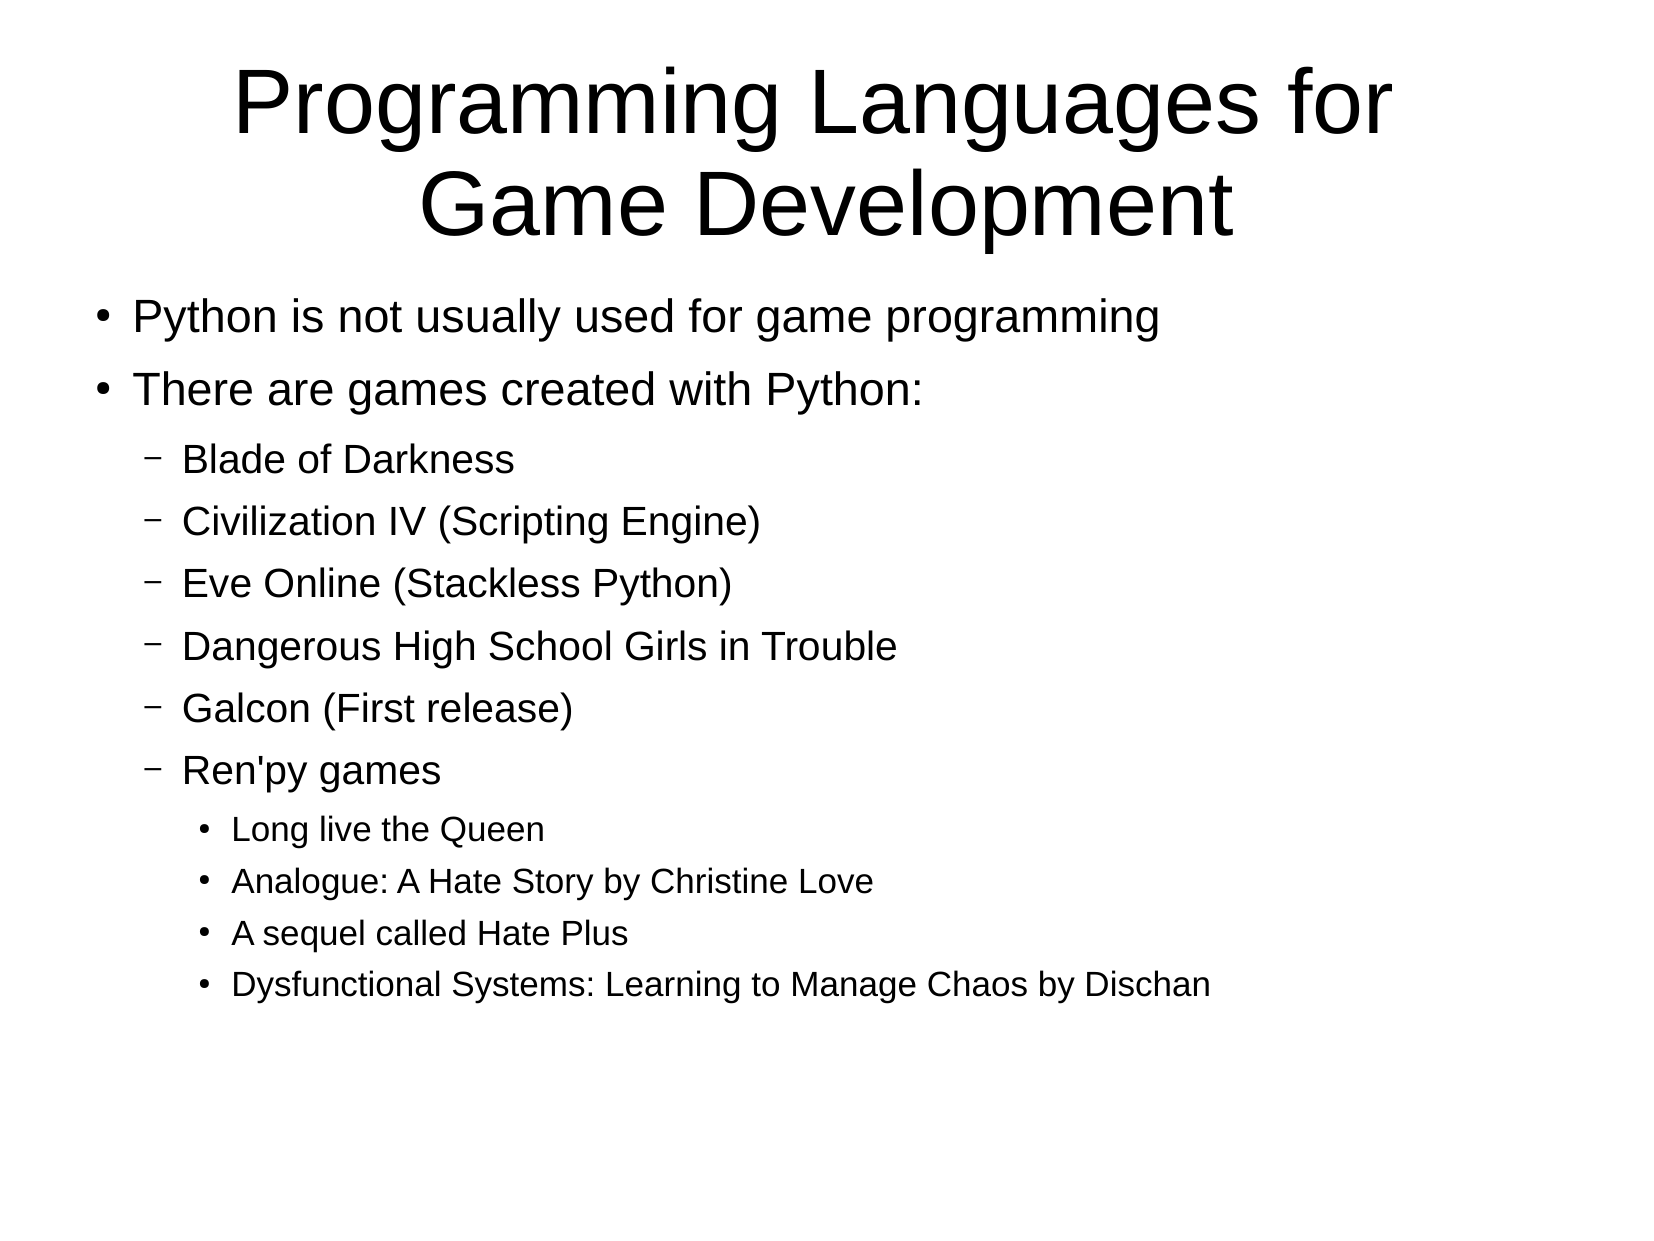

# Programming Languages for Game Development
Python is not usually used for game programming
There are games created with Python:
Blade of Darkness
Civilization IV (Scripting Engine)
Eve Online (Stackless Python)
Dangerous High School Girls in Trouble
Galcon (First release)
Ren'py games
Long live the Queen
Analogue: A Hate Story by Christine Love
A sequel called Hate Plus
Dysfunctional Systems: Learning to Manage Chaos by Dischan